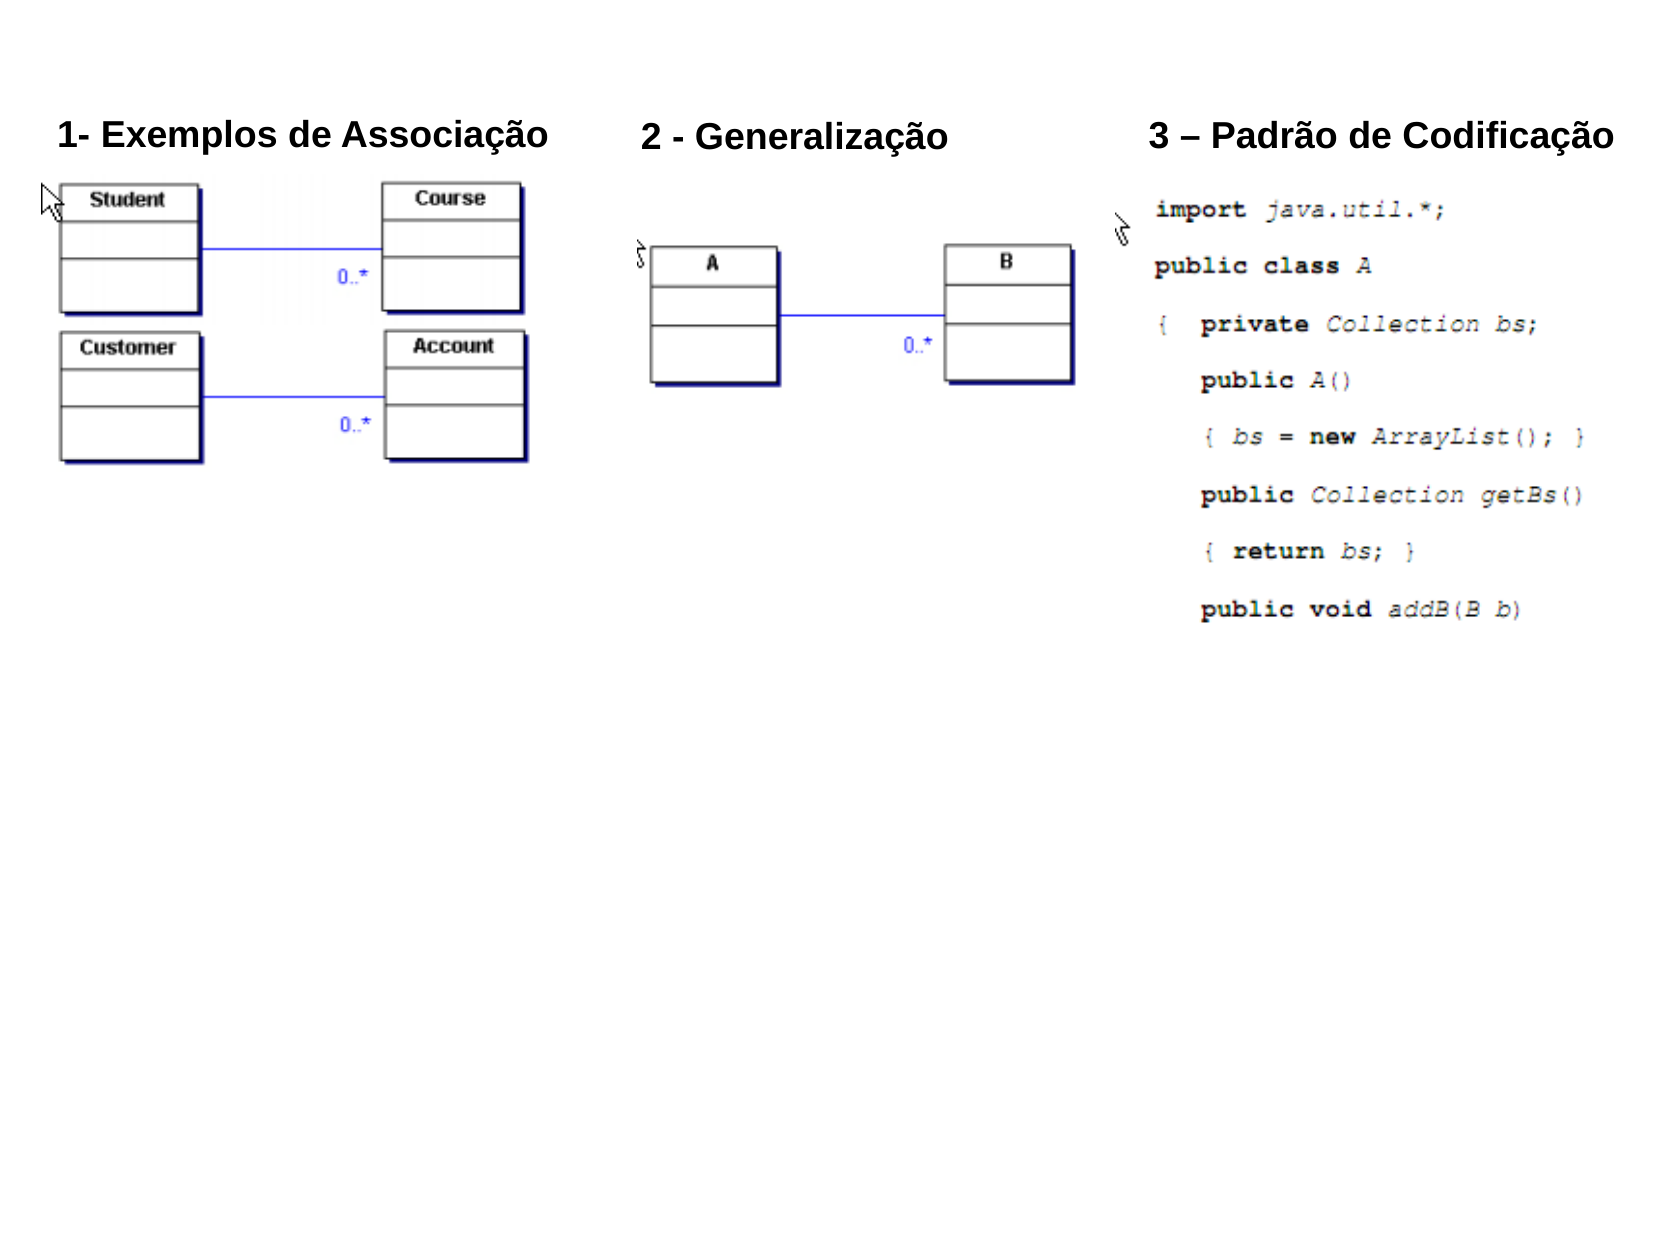

1- Exemplos de Associação
3 – Padrão de Codificação
2 - Generalização